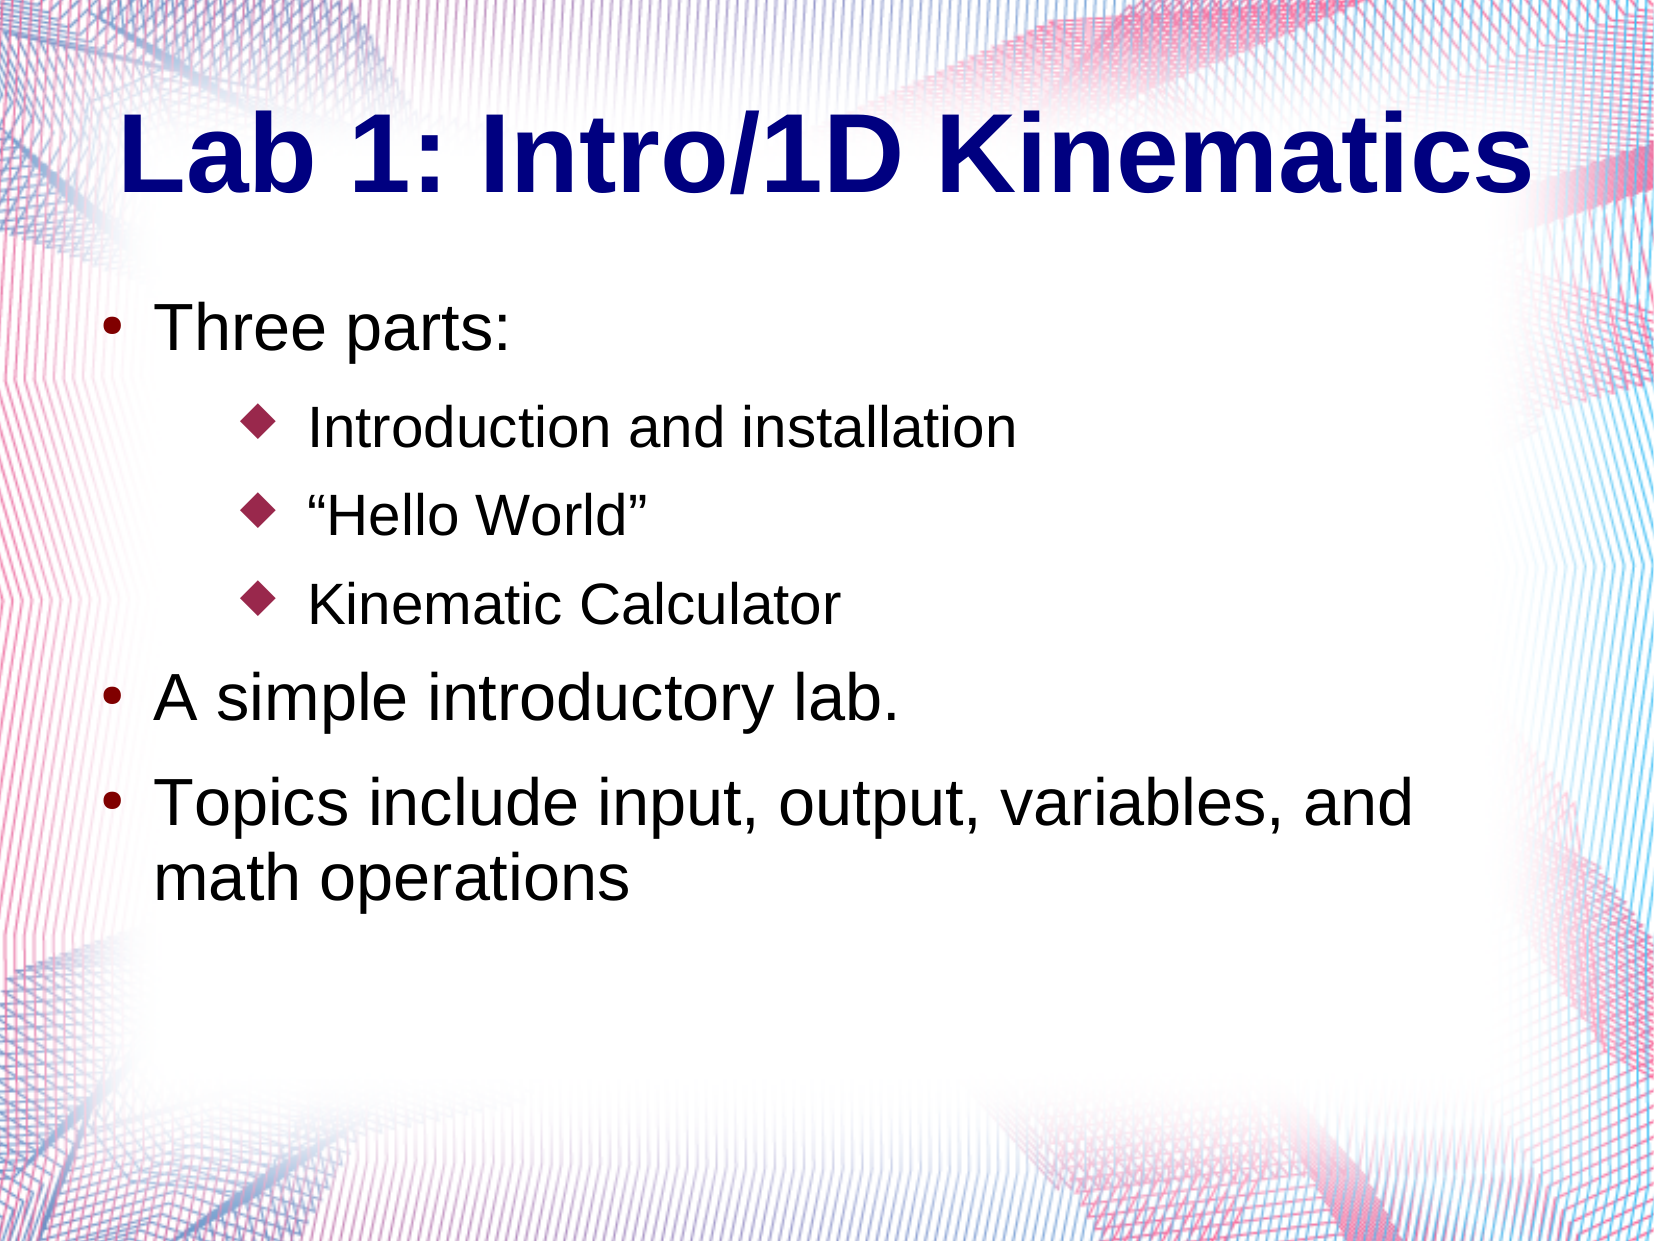

# Lab 1: Intro/1D Kinematics
Three parts:
Introduction and installation
“Hello World”
Kinematic Calculator
A simple introductory lab.
Topics include input, output, variables, and math operations